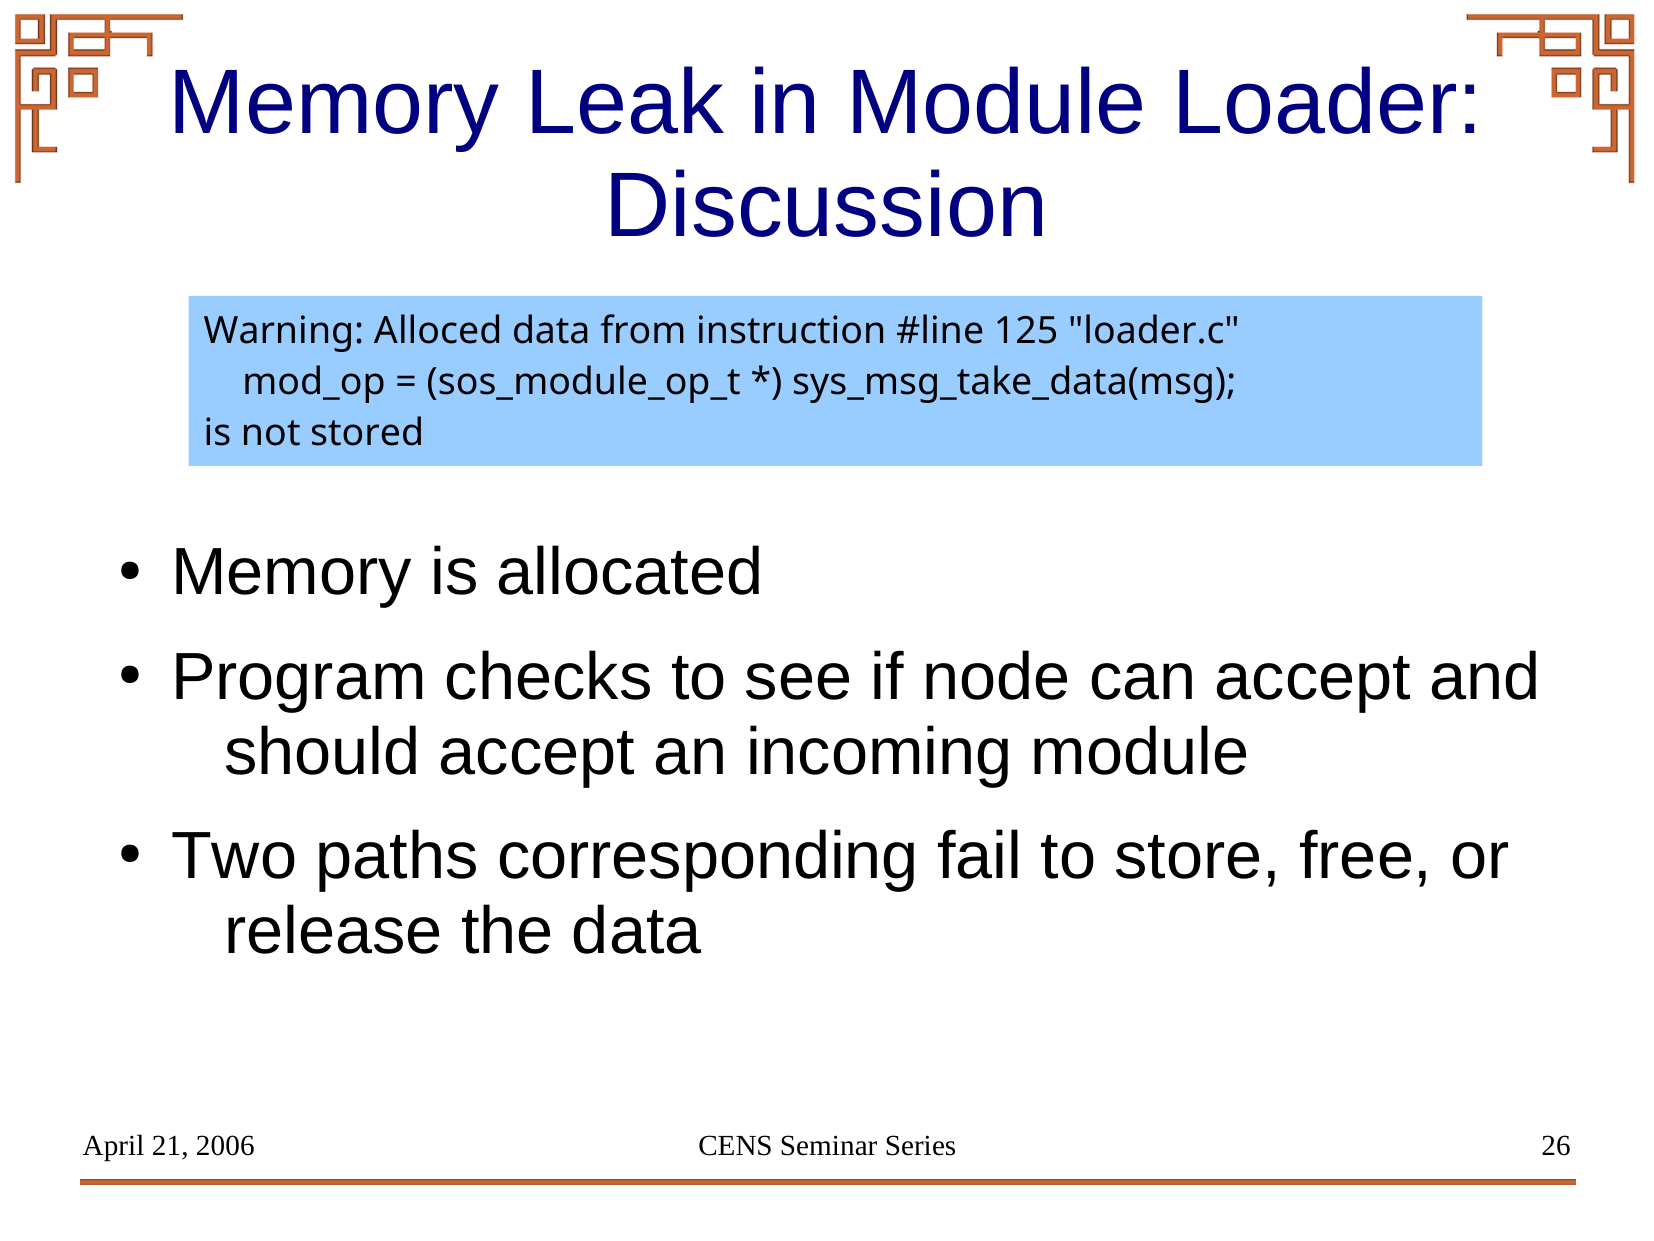

# Memory Leak in Module Loader: Discussion
Warning: Alloced data from instruction #line 125 "loader.c"
 mod_op = (sos_module_op_t *) sys_msg_take_data(msg);
is not stored
Memory is allocated
Program checks to see if node can accept and should accept an incoming module
Two paths corresponding fail to store, free, or release the data
April 21, 2006
CENS Seminar Series
26